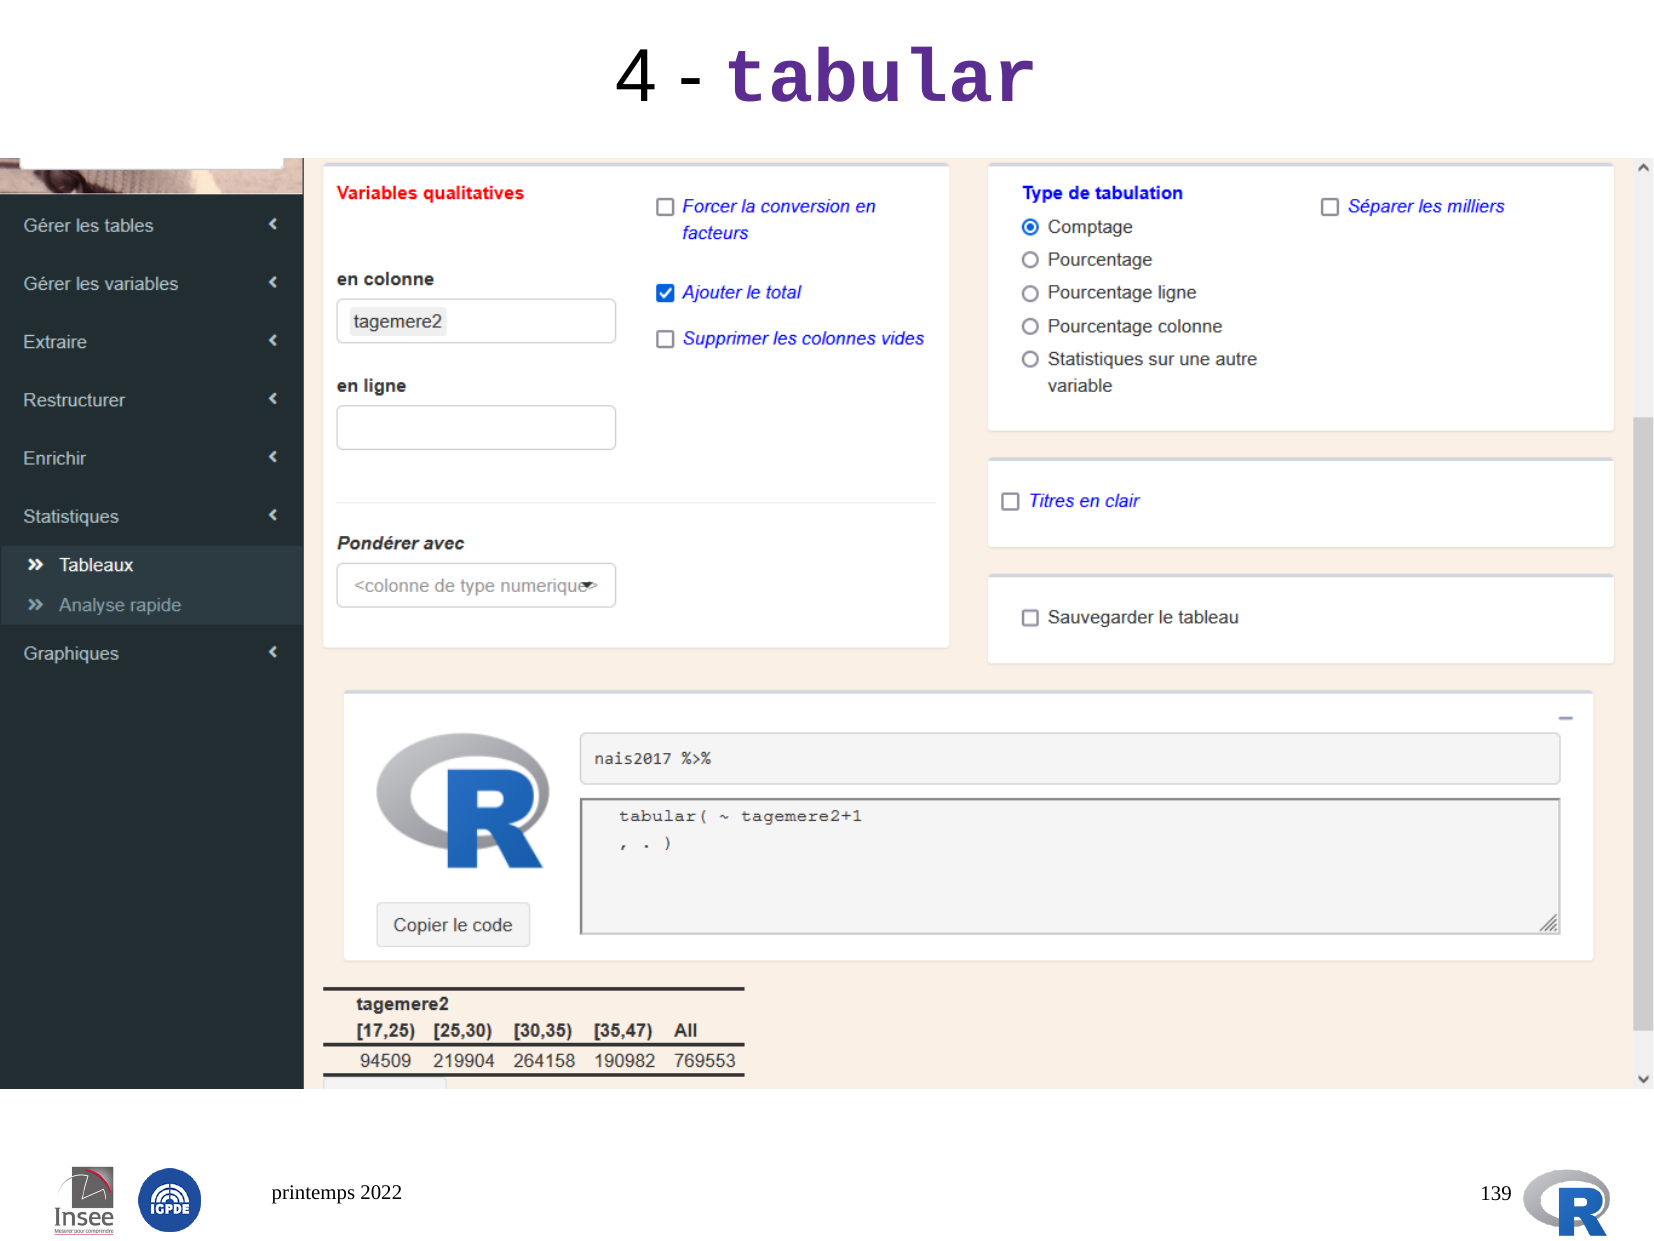

# 4 - tabular
printemps 2022
139